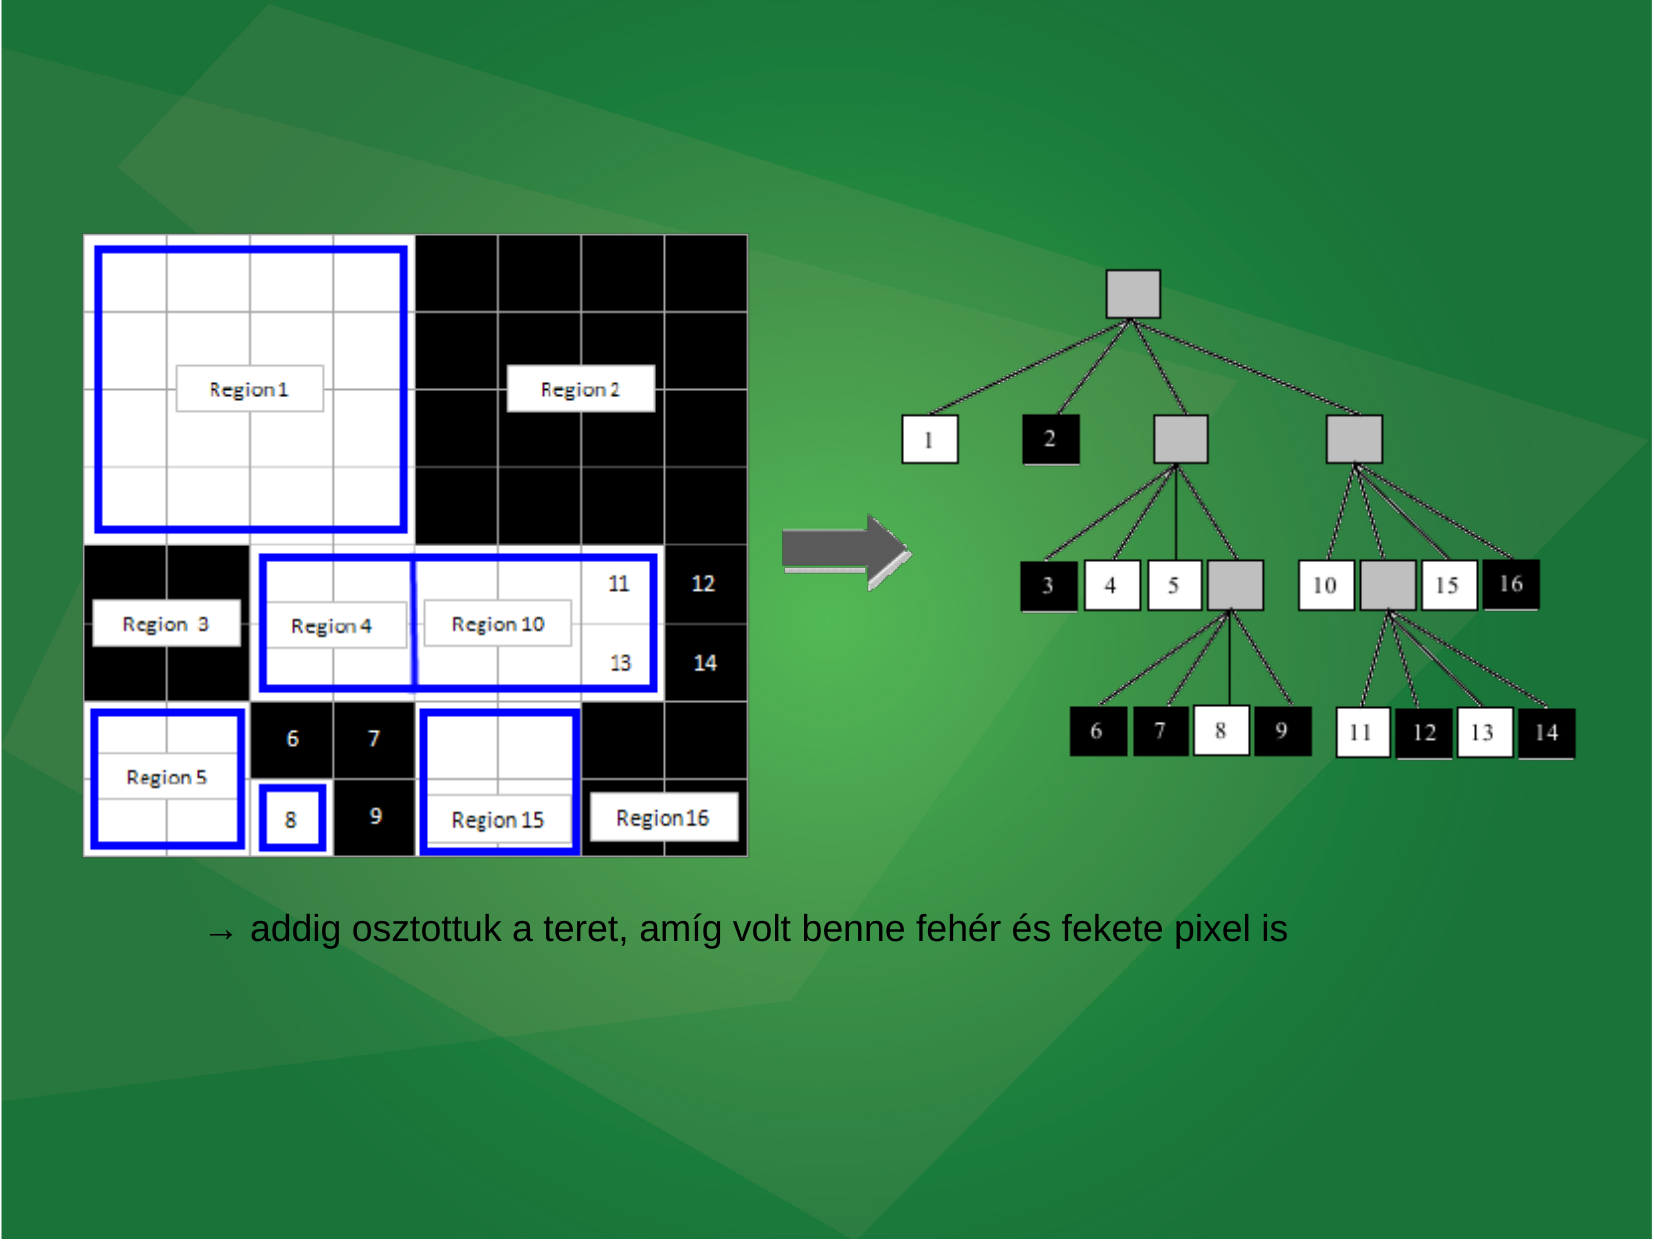

→ addig osztottuk a teret, amíg volt benne fehér és fekete pixel is